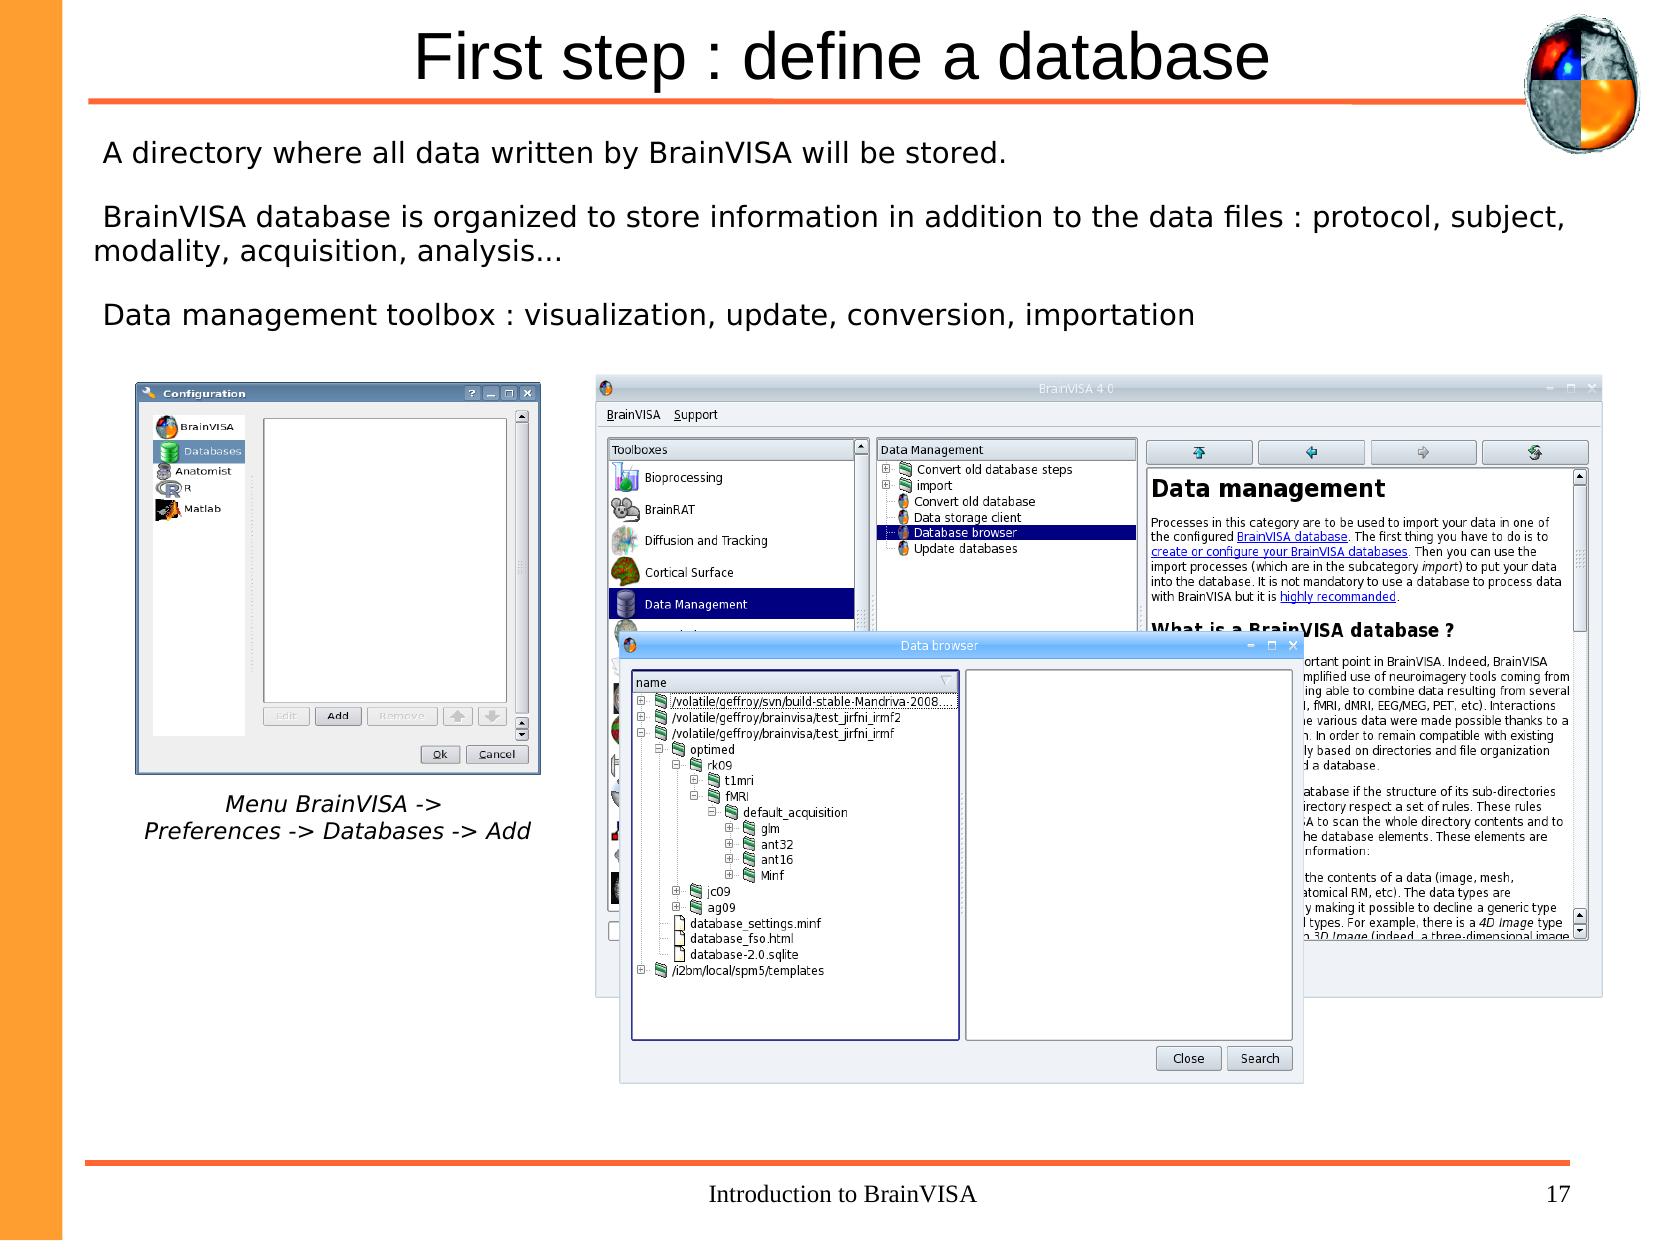

# First step : define a database
 A directory where all data written by BrainVISA will be stored.
 BrainVISA database is organized to store information in addition to the data files : protocol, subject, modality, acquisition, analysis...
 Data management toolbox : visualization, update, conversion, importation
Menu BrainVISA ->
Preferences -> Databases -> Add
Introduction to BrainVISA
17